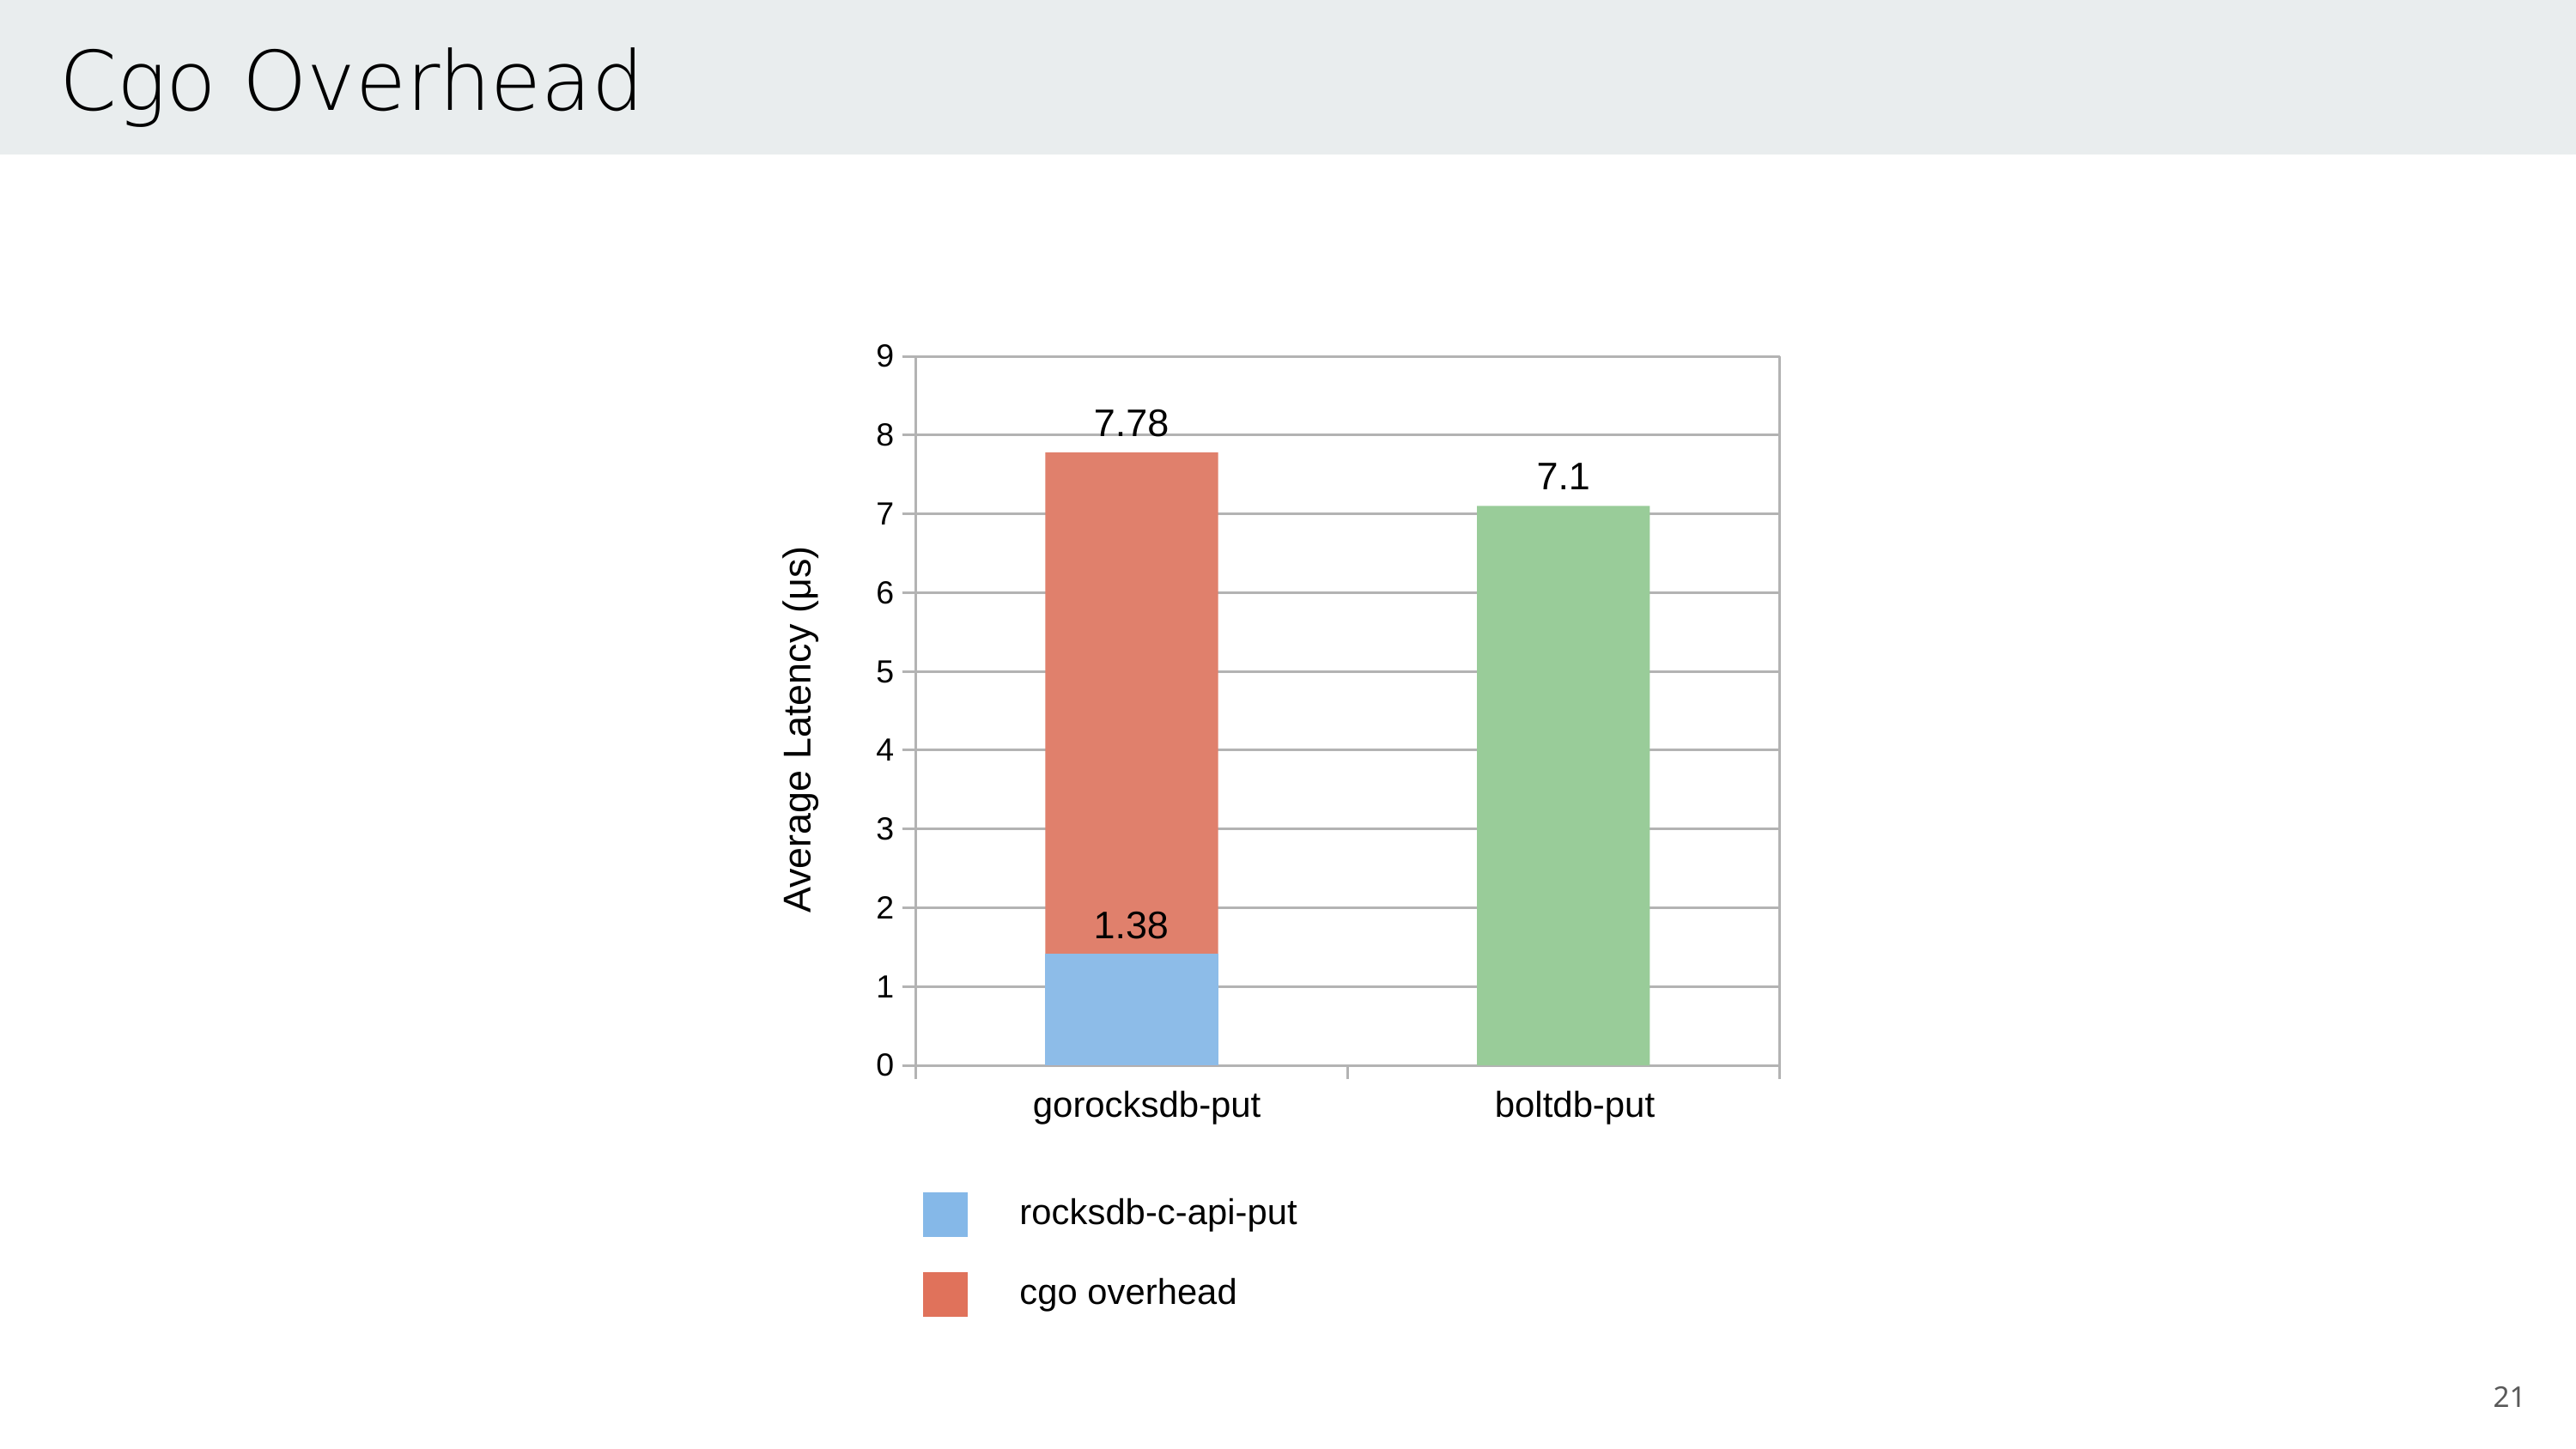

# Cgo Overhead
rocksdb-c-api-put
cgo overhead
21